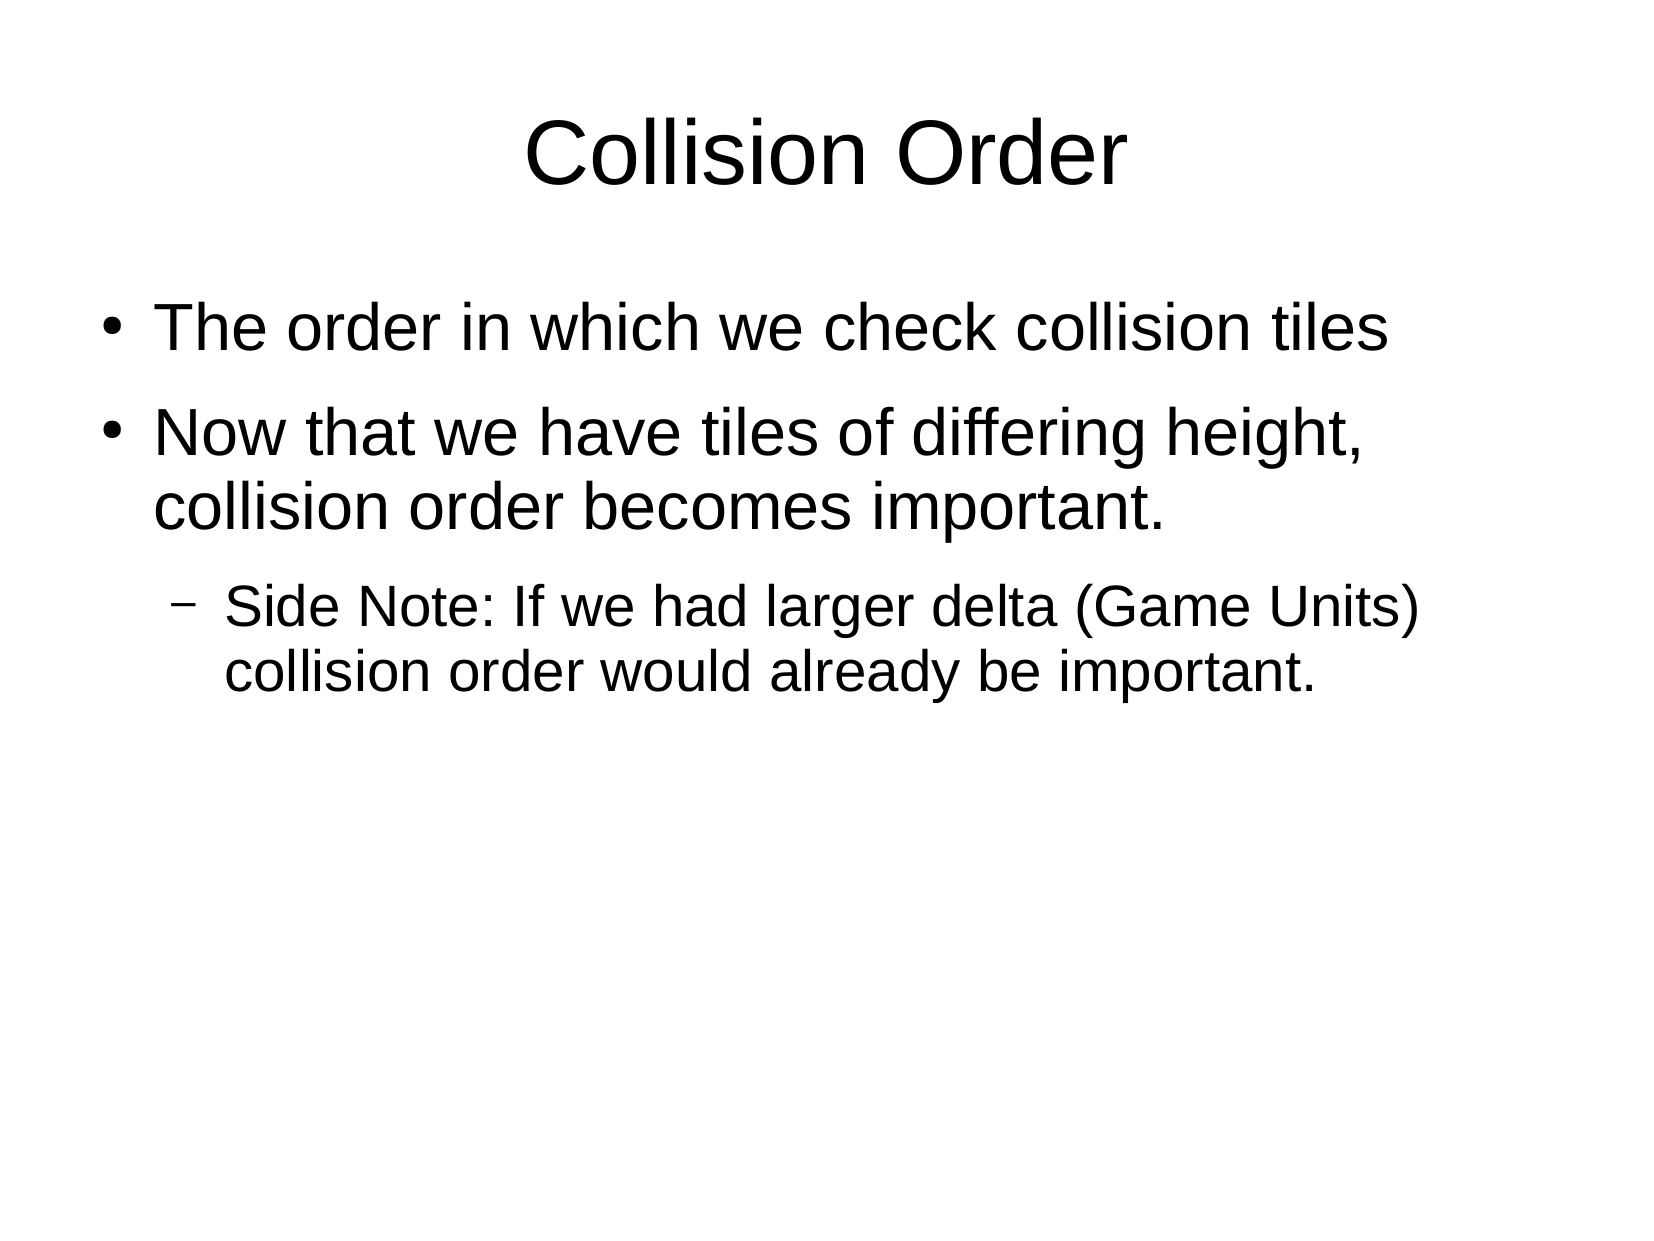

# Collision Order
The order in which we check collision tiles
Now that we have tiles of differing height, collision order becomes important.
Side Note: If we had larger delta (Game Units) collision order would already be important.